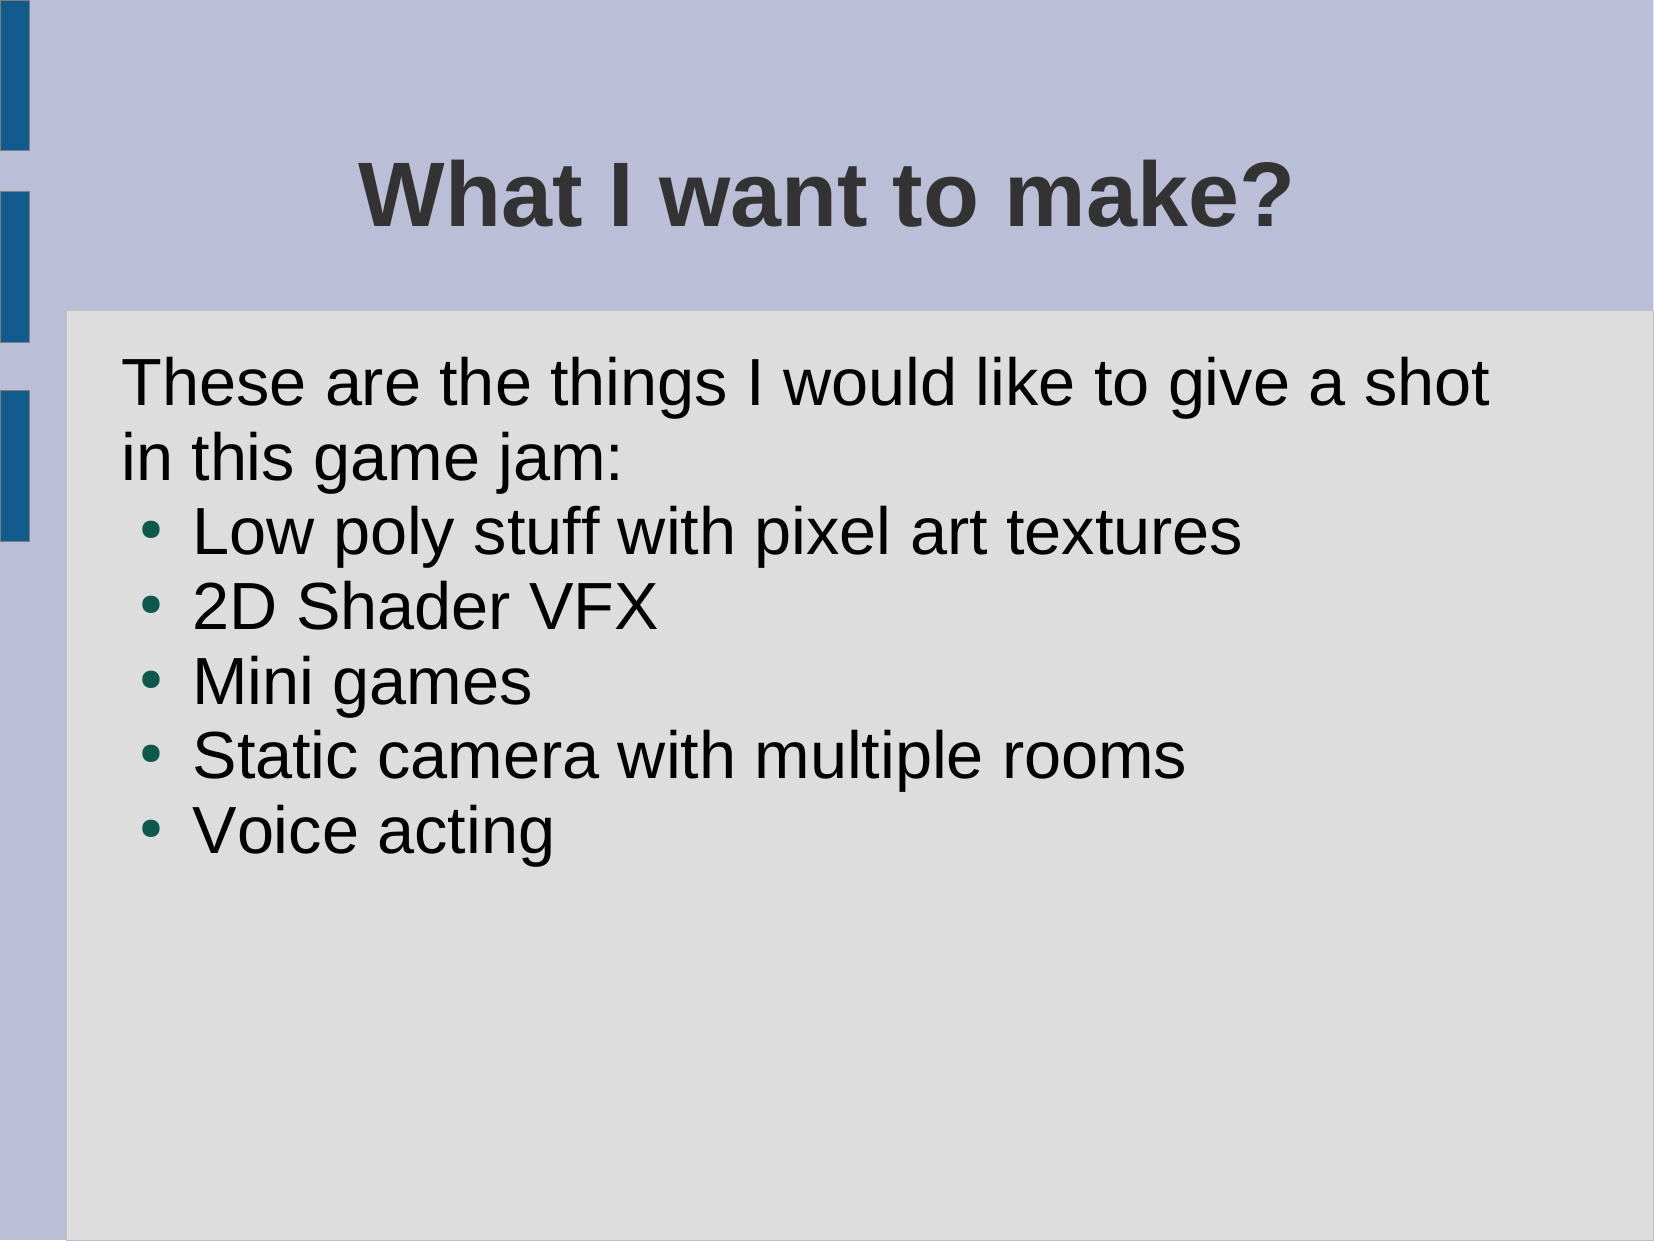

# What I want to make?
These are the things I would like to give a shot in this game jam:
Low poly stuff with pixel art textures
2D Shader VFX
Mini games
Static camera with multiple rooms
Voice acting